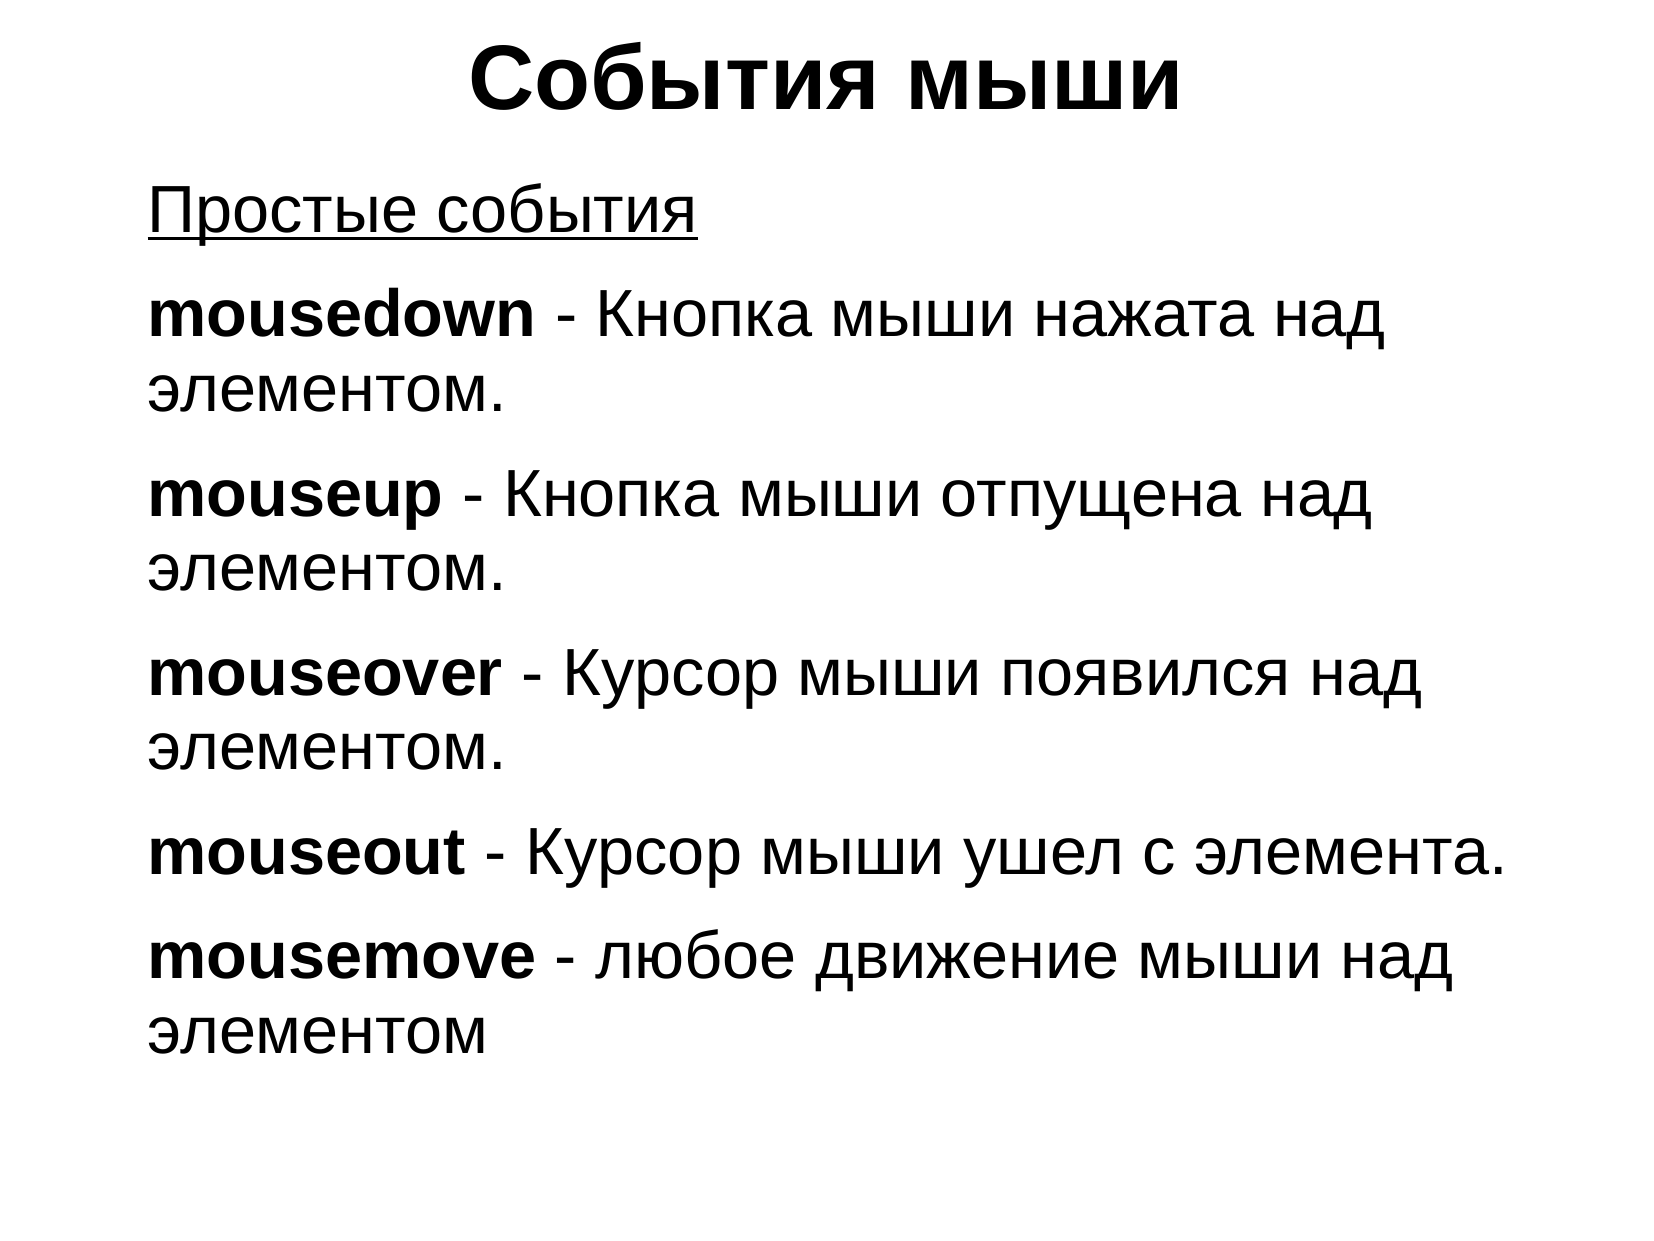

# События мыши
Простые события
mousedown - Кнопка мыши нажата над элементом.
mouseup - Кнопка мыши отпущена над элементом.
mouseover - Курсор мыши появился над элементом.
mouseout - Курсор мыши ушел с элемента.
mousemove - любое движение мыши над элементом